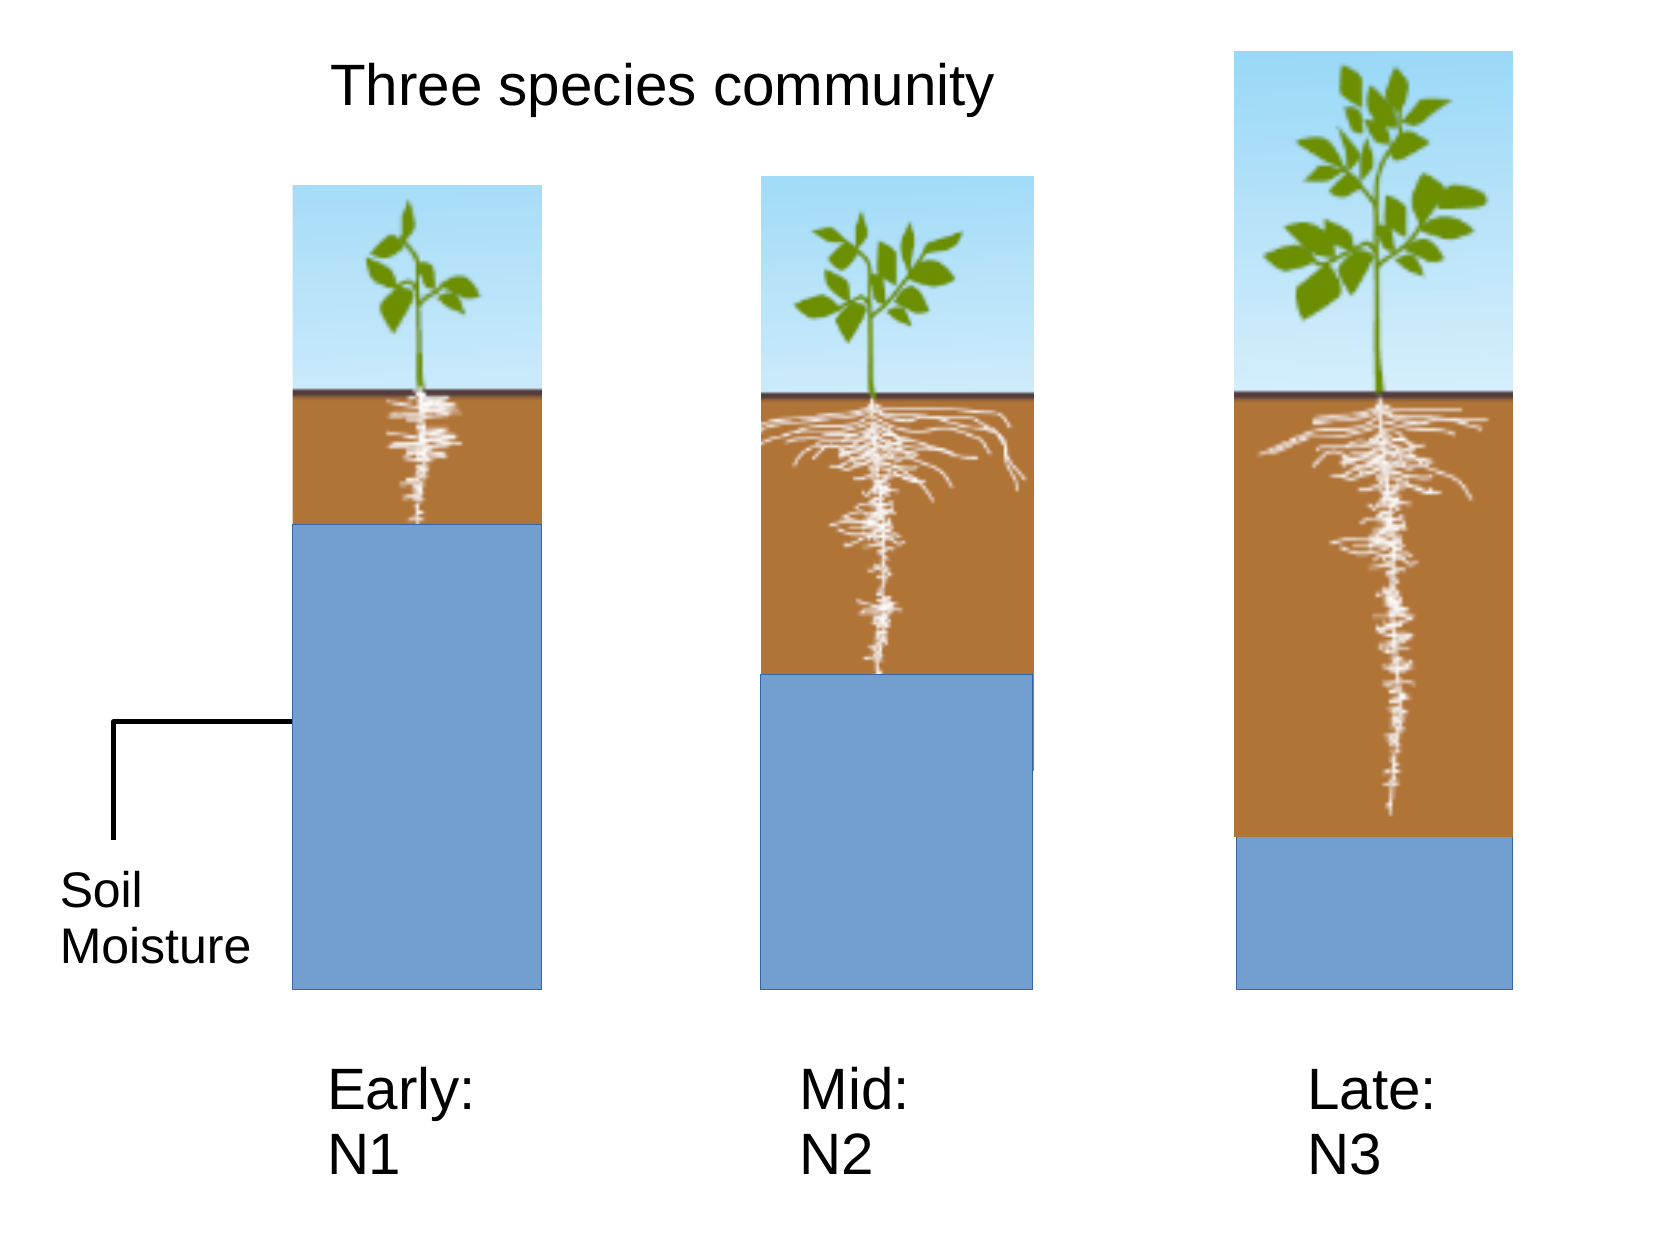

Three species community
Soil Moisture
Early: N1
Mid:
N2
Late:
N3